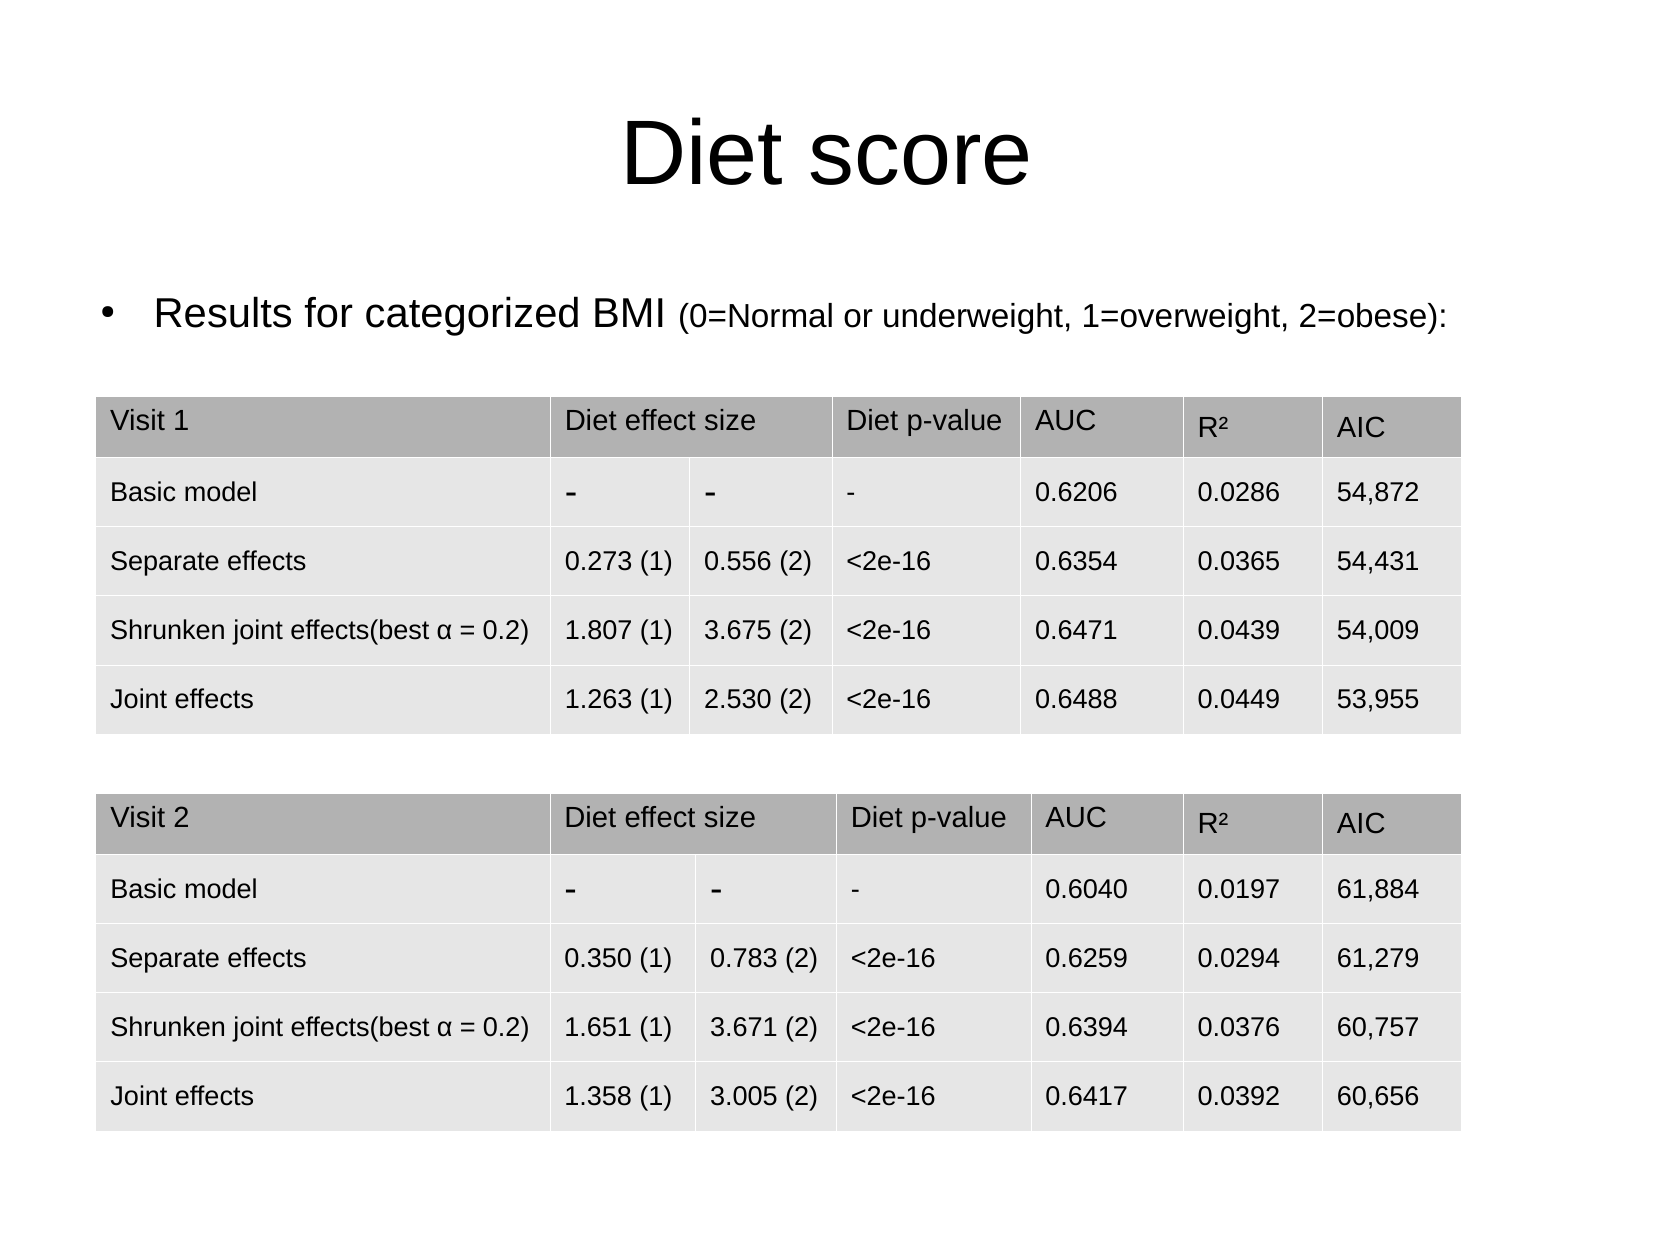

# Diet score
Results for categorized BMI (0=Normal or underweight, 1=overweight, 2=obese):
| Visit 1 | Diet effect size | | Diet p-value | AUC | R² | AIC |
| --- | --- | --- | --- | --- | --- | --- |
| Basic model | - | - | - | 0.6206 | 0.0286 | 54,872 |
| Separate effects | 0.273 (1) | 0.556 (2) | <2e-16 | 0.6354 | 0.0365 | 54,431 |
| Shrunken joint effects(best α = 0.2) | 1.807 (1) | 3.675 (2) | <2e-16 | 0.6471 | 0.0439 | 54,009 |
| Joint effects | 1.263 (1) | 2.530 (2) | <2e-16 | 0.6488 | 0.0449 | 53,955 |
| Visit 2 | Diet effect size | | Diet p-value | AUC | R² | AIC |
| --- | --- | --- | --- | --- | --- | --- |
| Basic model | - | - | - | 0.6040 | 0.0197 | 61,884 |
| Separate effects | 0.350 (1) | 0.783 (2) | <2e-16 | 0.6259 | 0.0294 | 61,279 |
| Shrunken joint effects(best α = 0.2) | 1.651 (1) | 3.671 (2) | <2e-16 | 0.6394 | 0.0376 | 60,757 |
| Joint effects | 1.358 (1) | 3.005 (2) | <2e-16 | 0.6417 | 0.0392 | 60,656 |